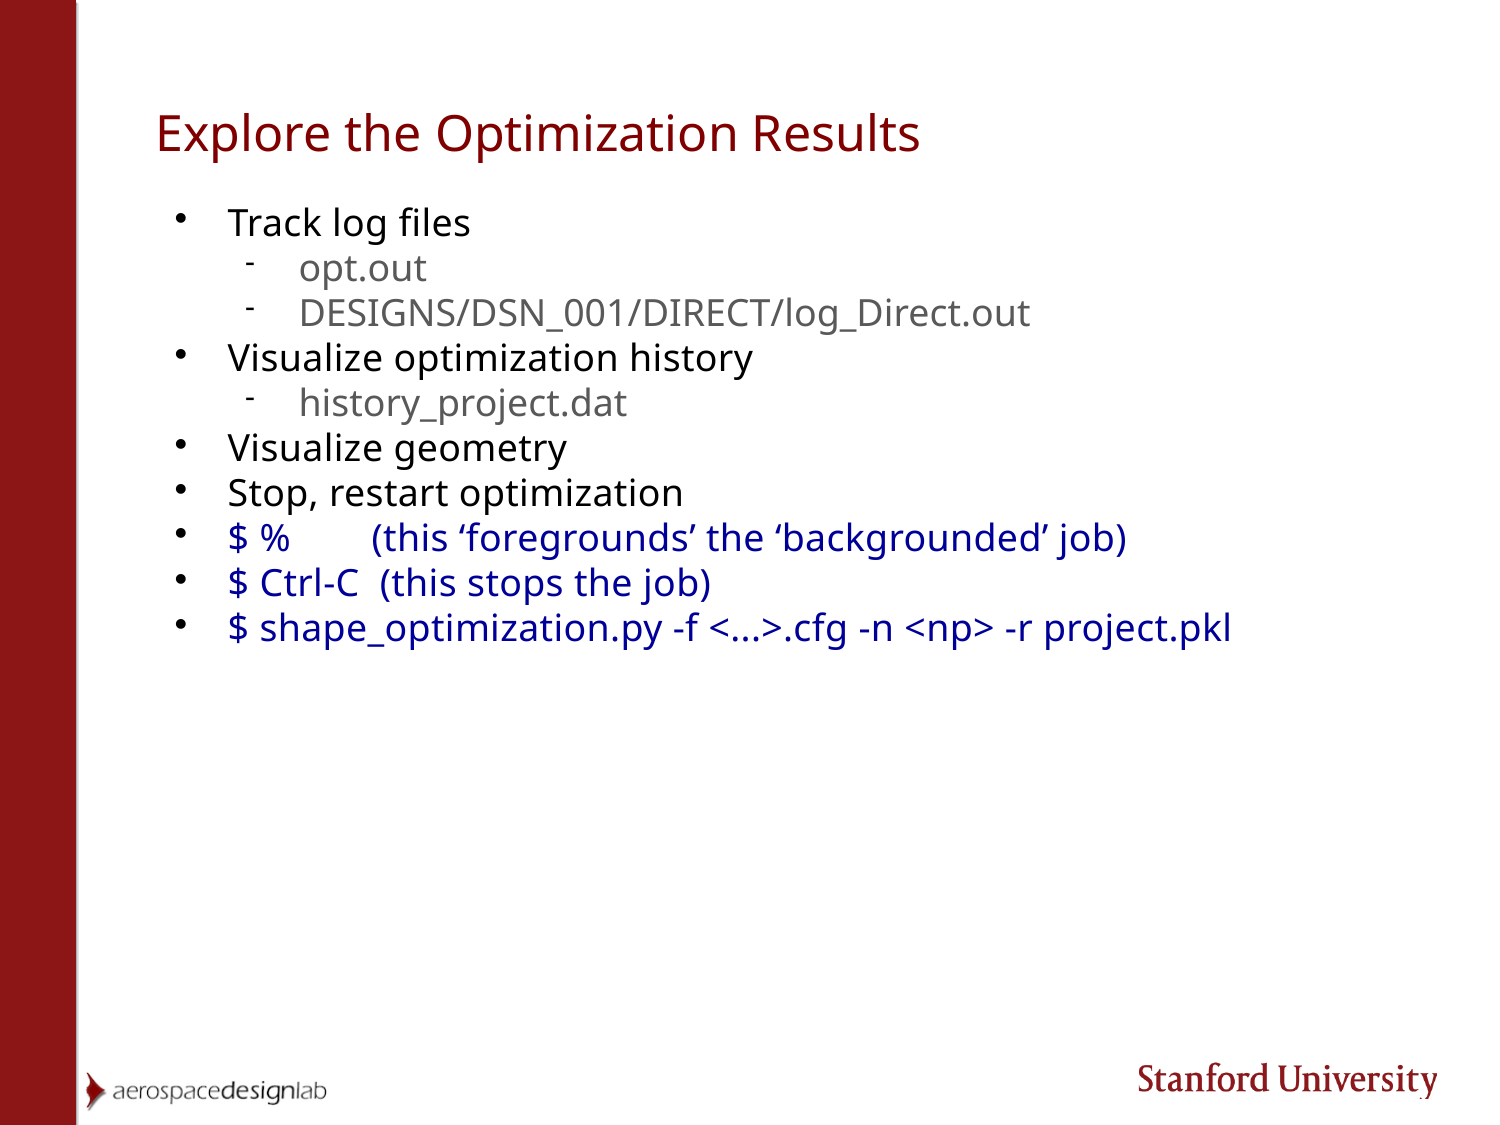

Explore the Optimization Results
Track log files
opt.out
DESIGNS/DSN_001/DIRECT/log_Direct.out
Visualize optimization history
history_project.dat
Visualize geometry
Stop, restart optimization
$ % (this ‘foregrounds’ the ‘backgrounded’ job)
$ Ctrl-C (this stops the job)
$ shape_optimization.py -f <...>.cfg -n <np> -r project.pkl